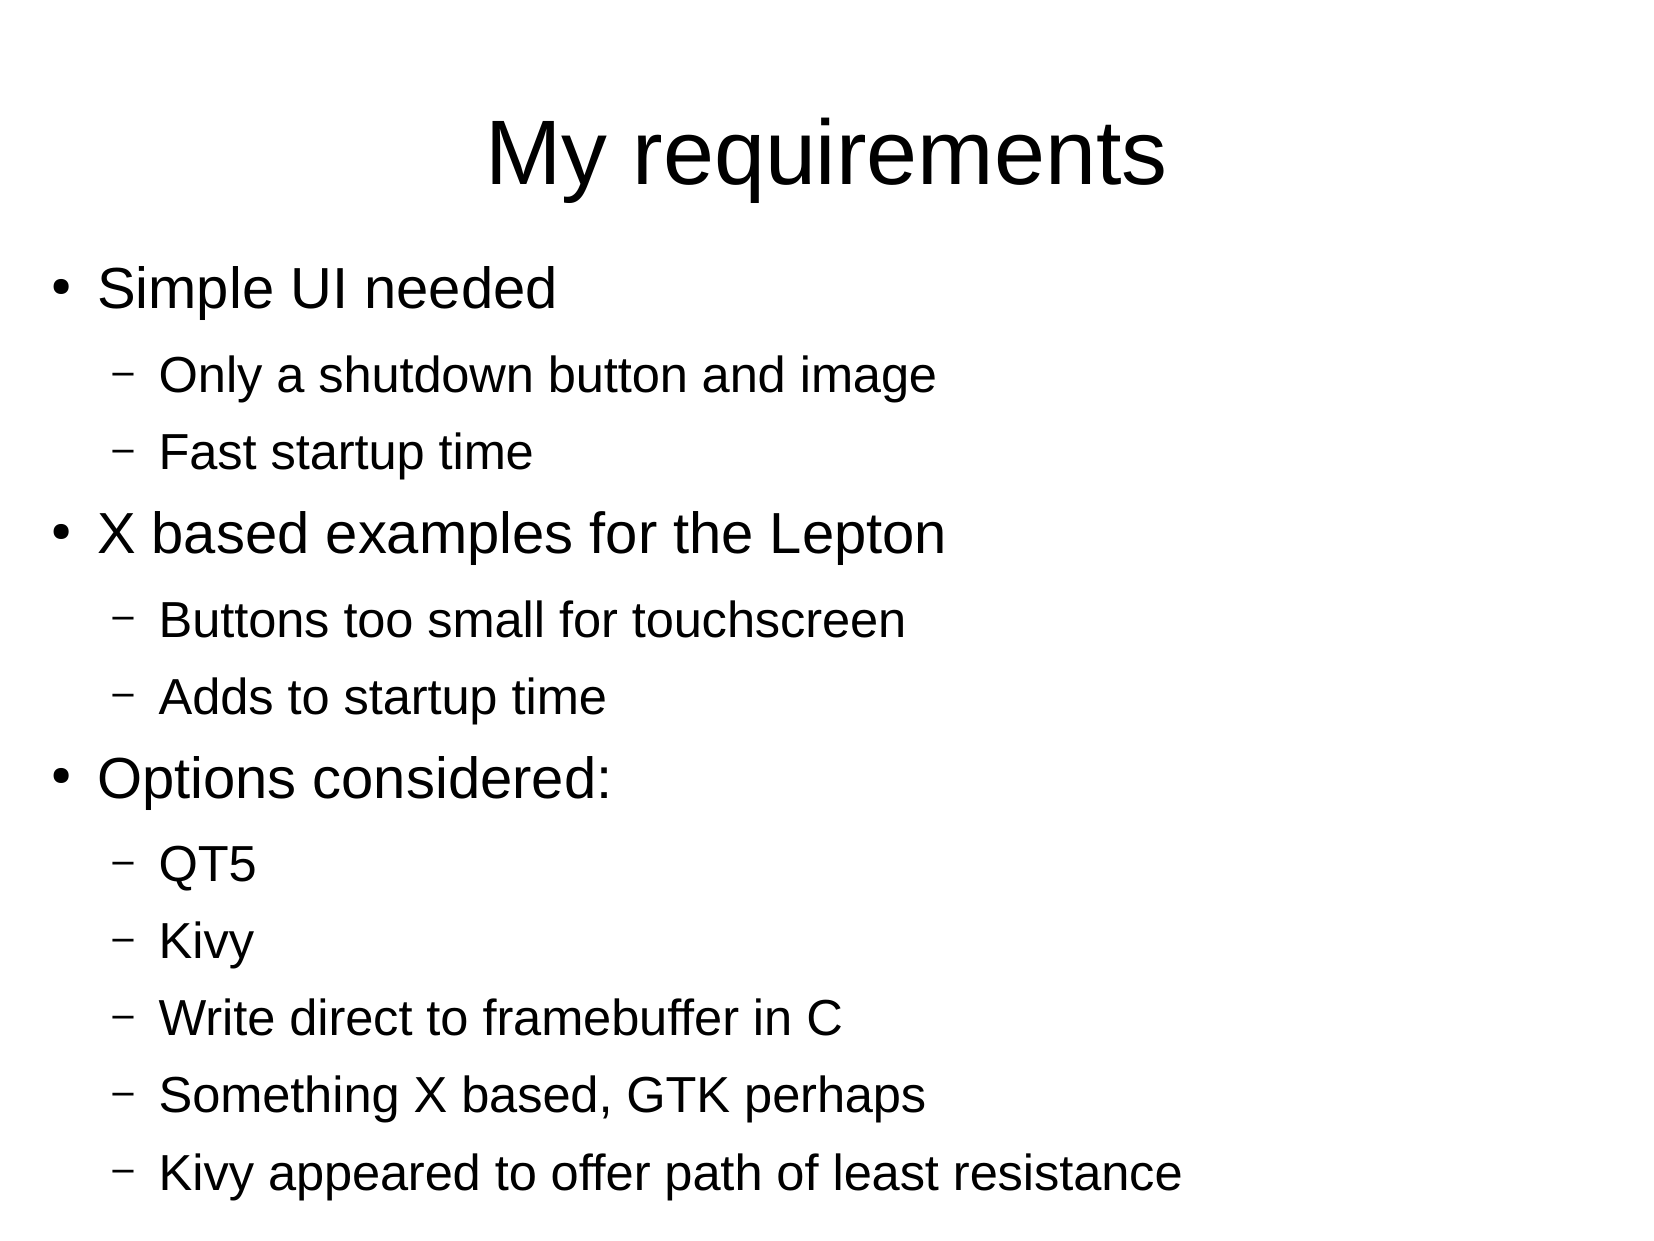

# My requirements
Simple UI needed
Only a shutdown button and image
Fast startup time
X based examples for the Lepton
Buttons too small for touchscreen
Adds to startup time
Options considered:
QT5
Kivy
Write direct to framebuffer in C
Something X based, GTK perhaps
Kivy appeared to offer path of least resistance